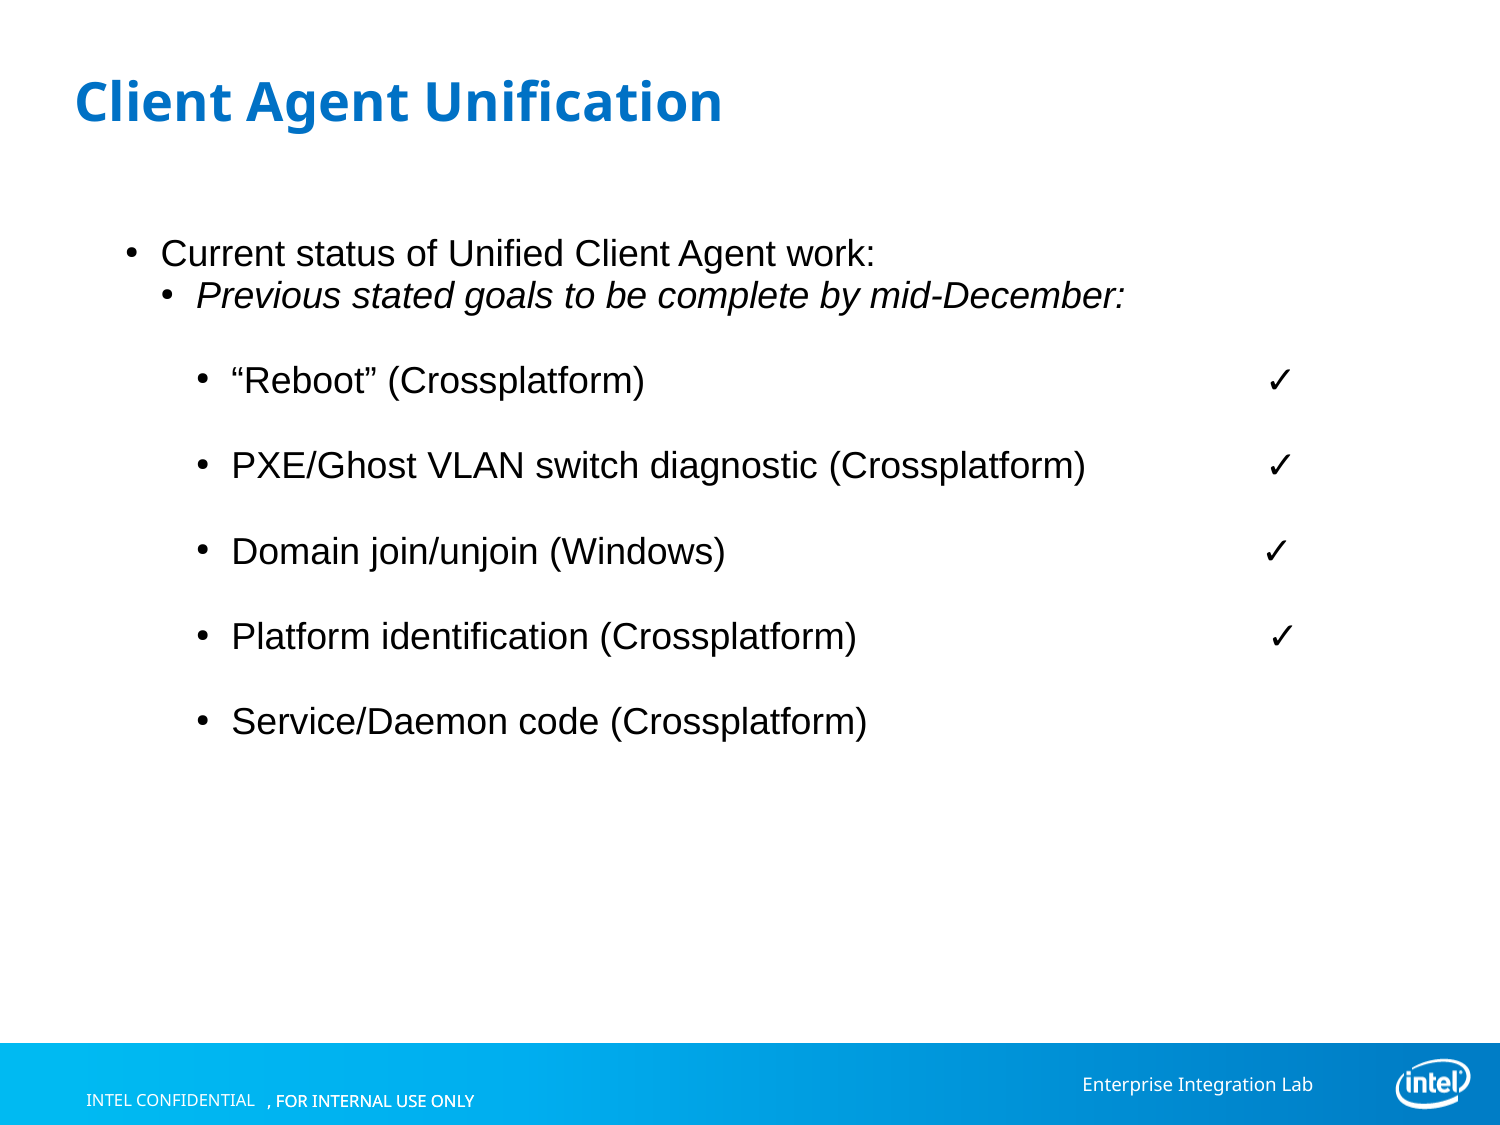

# Client Agent Unification
Current status of Unified Client Agent work:
Previous stated goals to be complete by mid-December:
“Reboot” (Crossplatform) ✓
PXE/Ghost VLAN switch diagnostic (Crossplatform) ✓
Domain join/unjoin (Windows) ✓
Platform identification (Crossplatform) ✓
Service/Daemon code (Crossplatform)